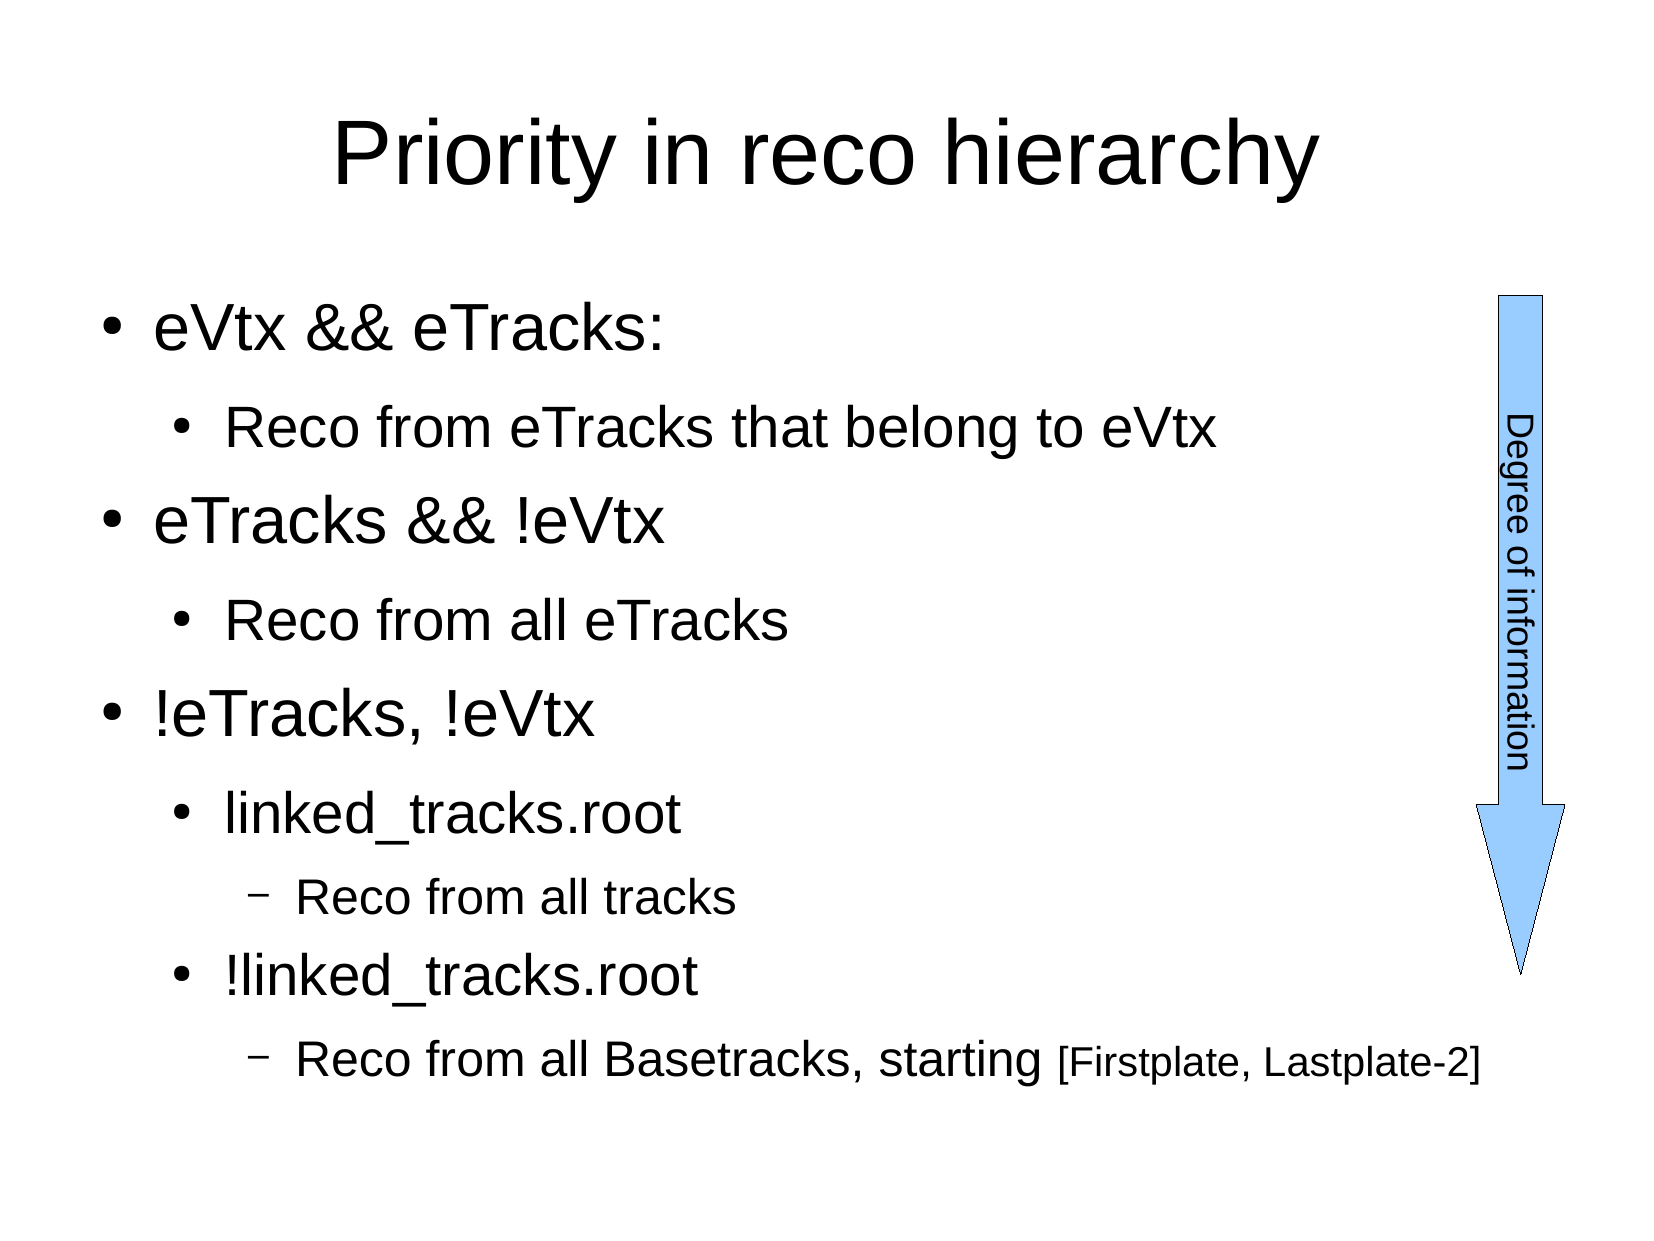

# Priority in reco hierarchy
eVtx && eTracks:
Reco from eTracks that belong to eVtx
eTracks && !eVtx
Reco from all eTracks
!eTracks, !eVtx
linked_tracks.root
Reco from all tracks
!linked_tracks.root
Reco from all Basetracks, starting [Firstplate, Lastplate-2]
Degree of information